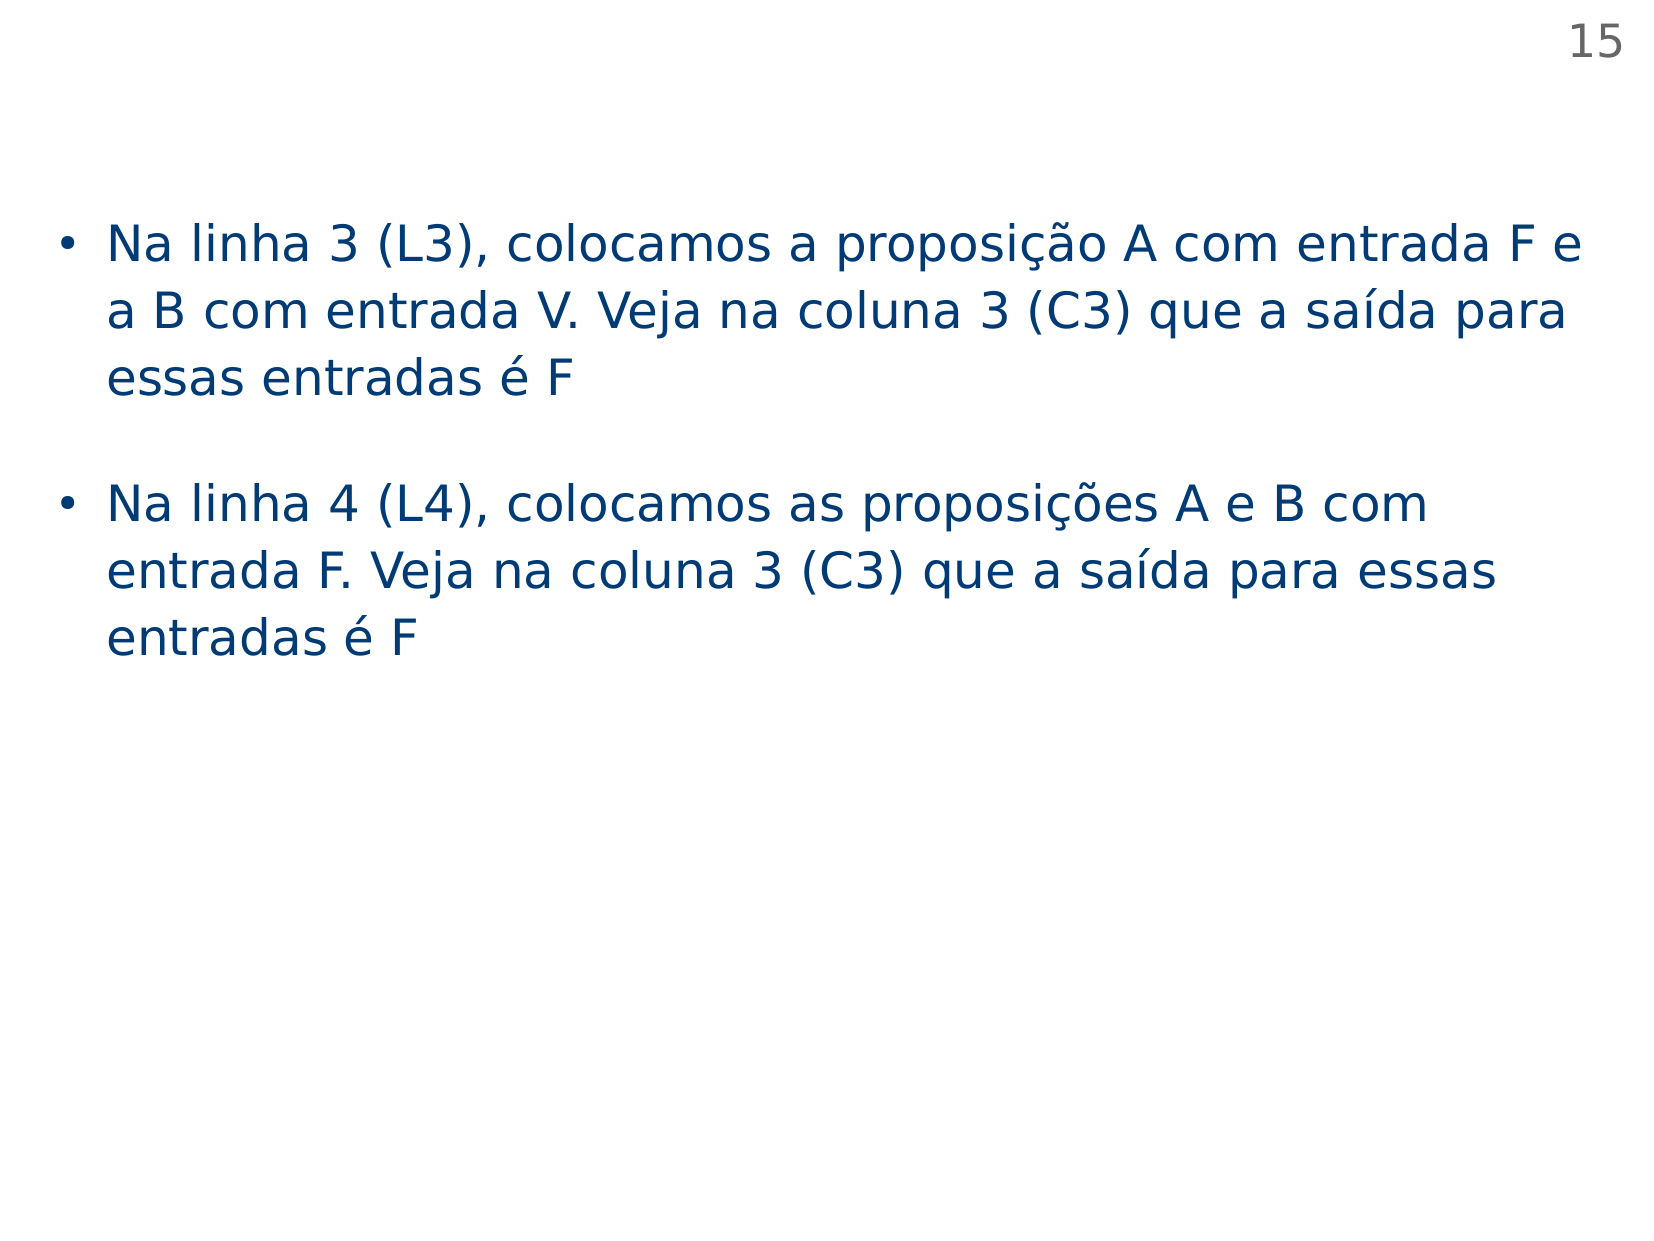

15
#
Na linha 3 (L3), colocamos a proposição A com entrada F e a B com entrada V. Veja na coluna 3 (C3) que a saída para essas entradas é F
Na linha 4 (L4), colocamos as proposições A e B com entrada F. Veja na coluna 3 (C3) que a saída para essas entradas é F